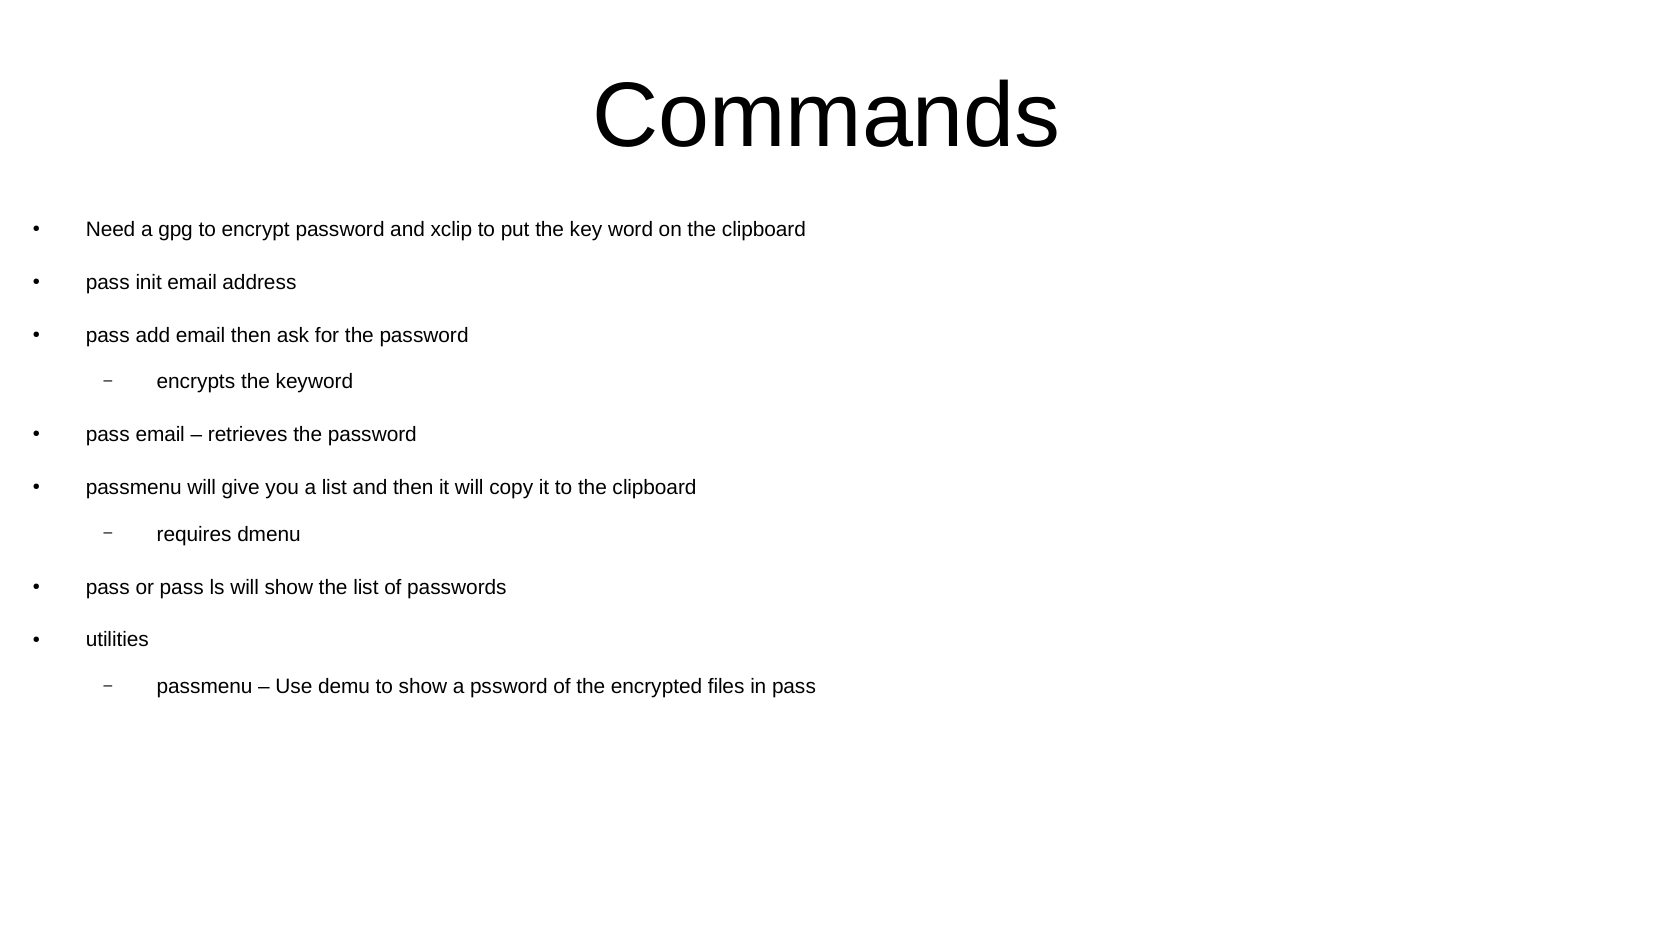

# Commands
Need a gpg to encrypt password and xclip to put the key word on the clipboard
pass init email address
pass add email then ask for the password
encrypts the keyword
pass email – retrieves the password
passmenu will give you a list and then it will copy it to the clipboard
requires dmenu
pass or pass ls will show the list of passwords
utilities
passmenu – Use demu to show a pssword of the encrypted files in pass